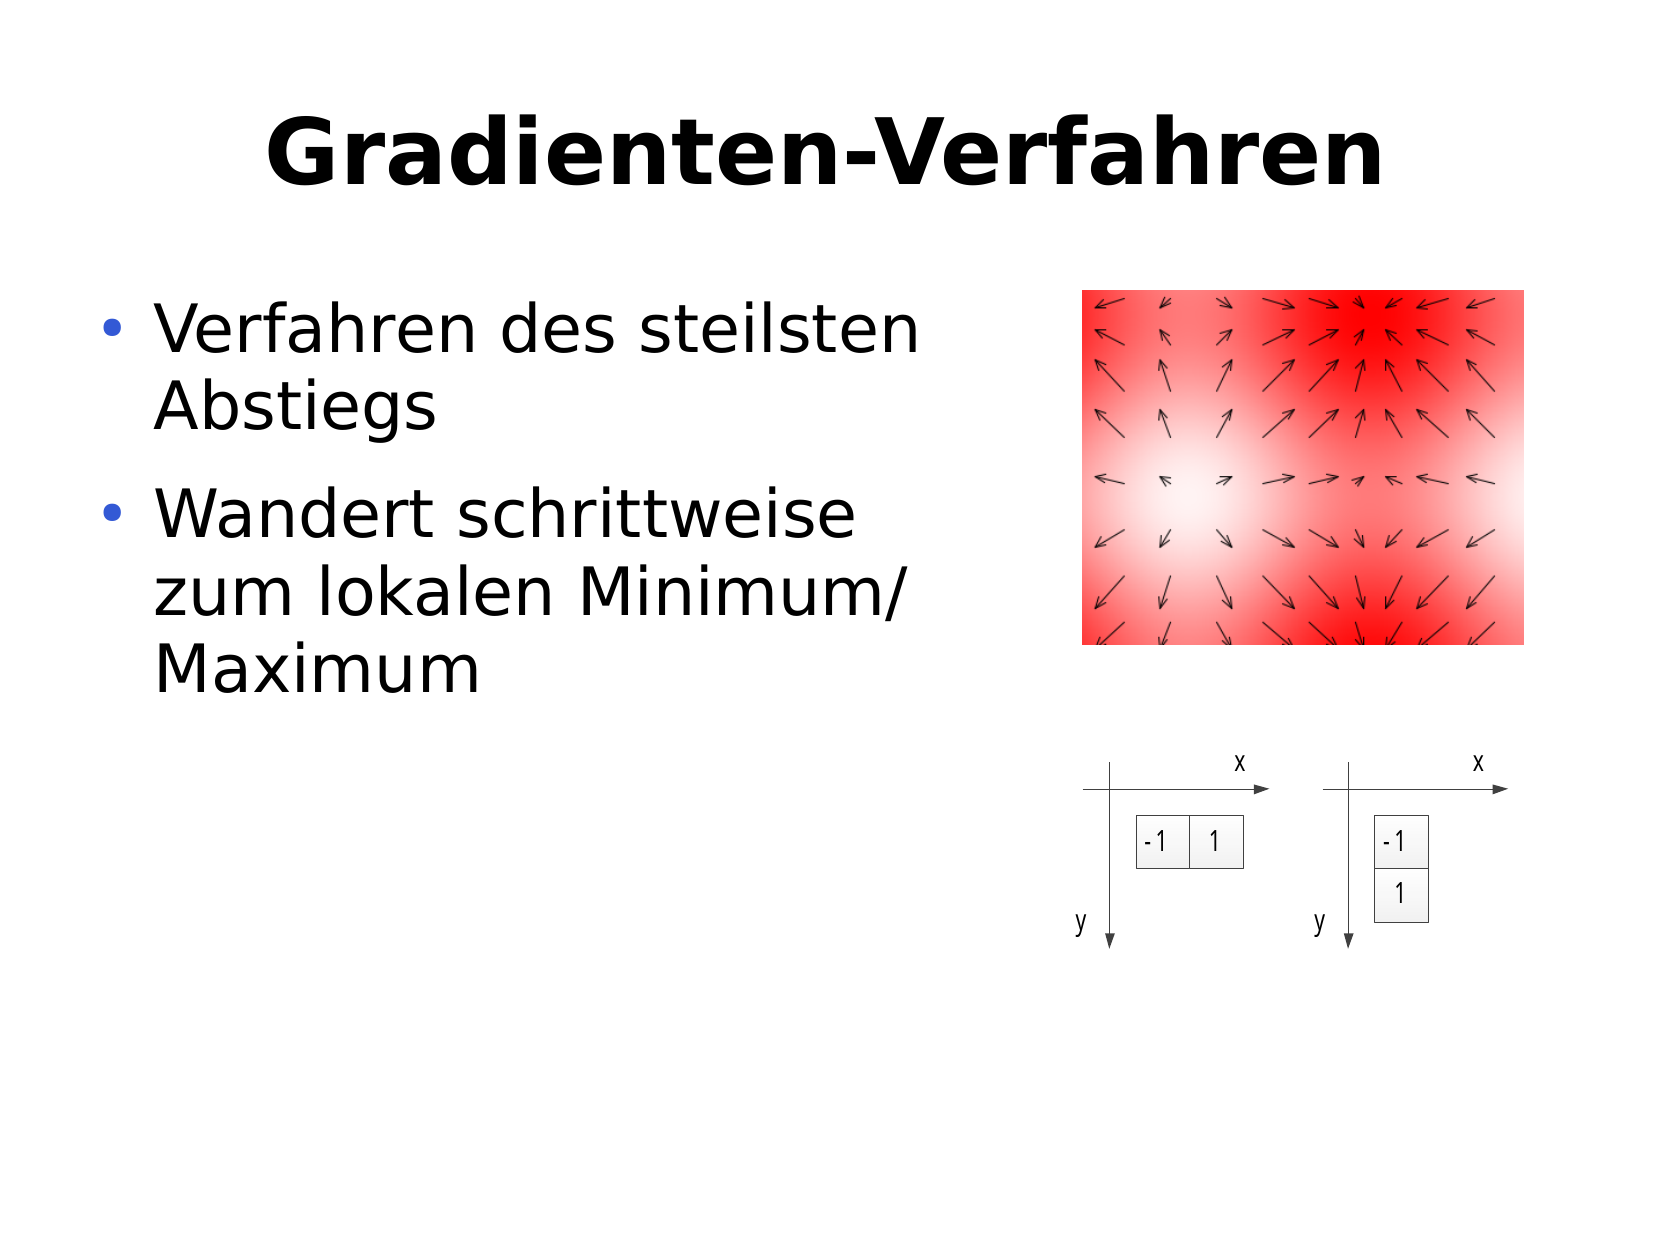

# Gradienten-Verfahren
Verfahren des steilsten
Abstiegs
Wandert schrittweise
zum lokalen Minimum/
Maximum